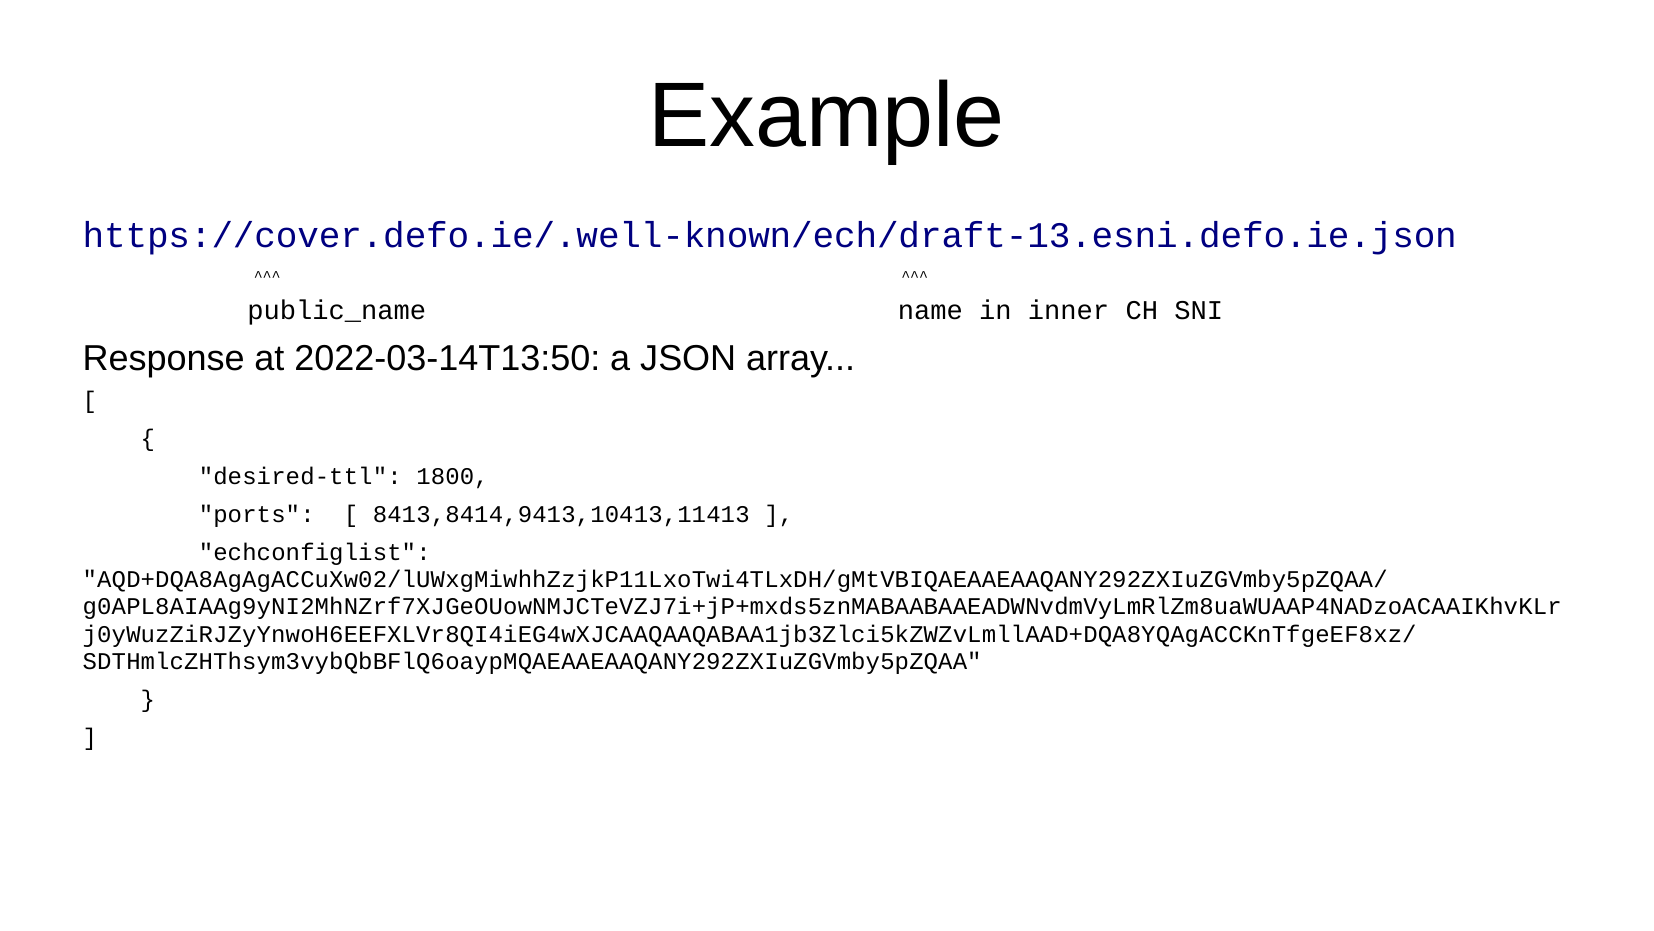

# Example
https://cover.defo.ie/.well-known/ech/draft-13.esni.defo.ie.json
 ^^^ ^^^
 public_name name in inner CH SNI
Response at 2022-03-14T13:50: a JSON array...
[
 {
 "desired-ttl": 1800,
 "ports": [ 8413,8414,9413,10413,11413 ],
 "echconfiglist": "AQD+DQA8AgAgACCuXw02/lUWxgMiwhhZzjkP11LxoTwi4TLxDH/gMtVBIQAEAAEAAQANY292ZXIuZGVmby5pZQAA/g0APL8AIAAg9yNI2MhNZrf7XJGeOUowNMJCTeVZJ7i+jP+mxds5znMABAABAAEADWNvdmVyLmRlZm8uaWUAAP4NADzoACAAIKhvKLrj0yWuzZiRJZyYnwoH6EEFXLVr8QI4iEG4wXJCAAQAAQABAA1jb3Zlci5kZWZvLmllAAD+DQA8YQAgACCKnTfgeEF8xz/SDTHmlcZHThsym3vybQbBFlQ6oaypMQAEAAEAAQANY292ZXIuZGVmby5pZQAA"
 }
]